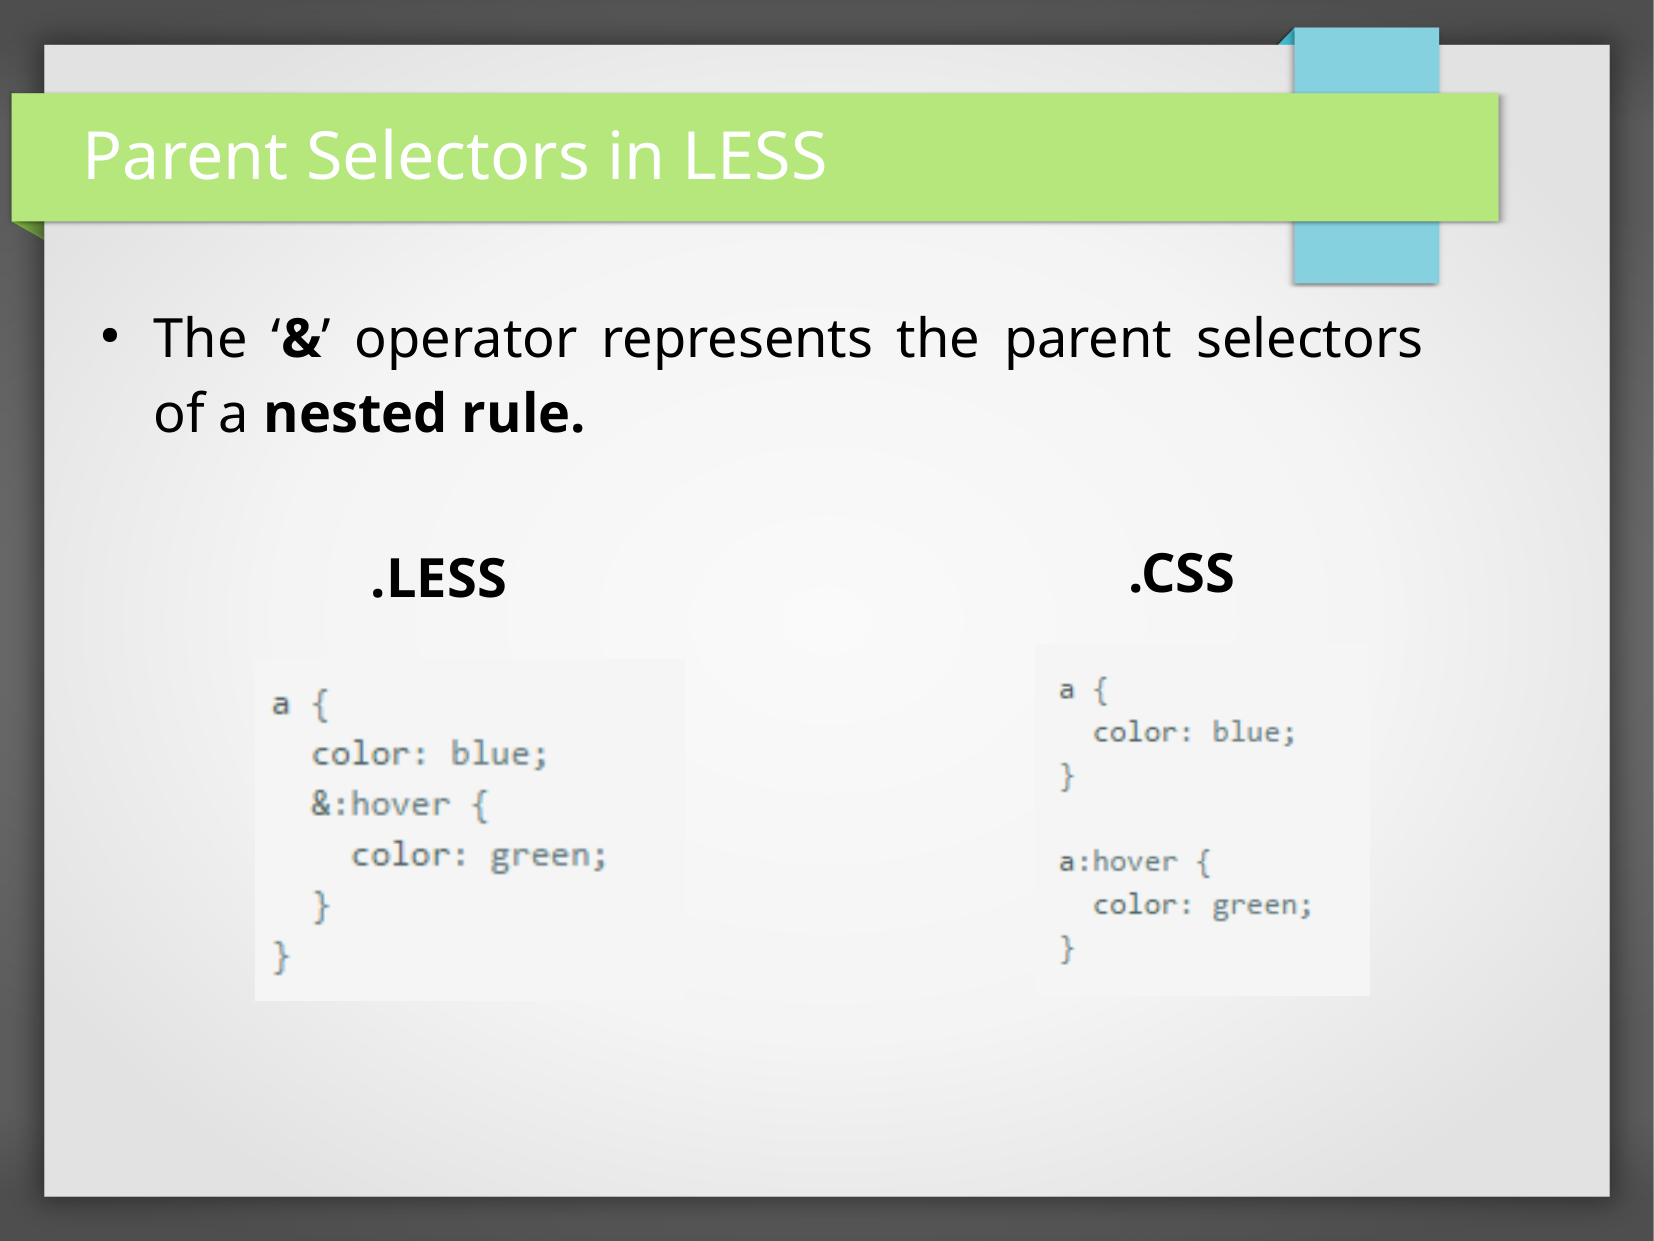

# Parent Selectors in LESS
The ‘&’ operator represents the parent selectors of a nested rule.
.CSS
.LESS